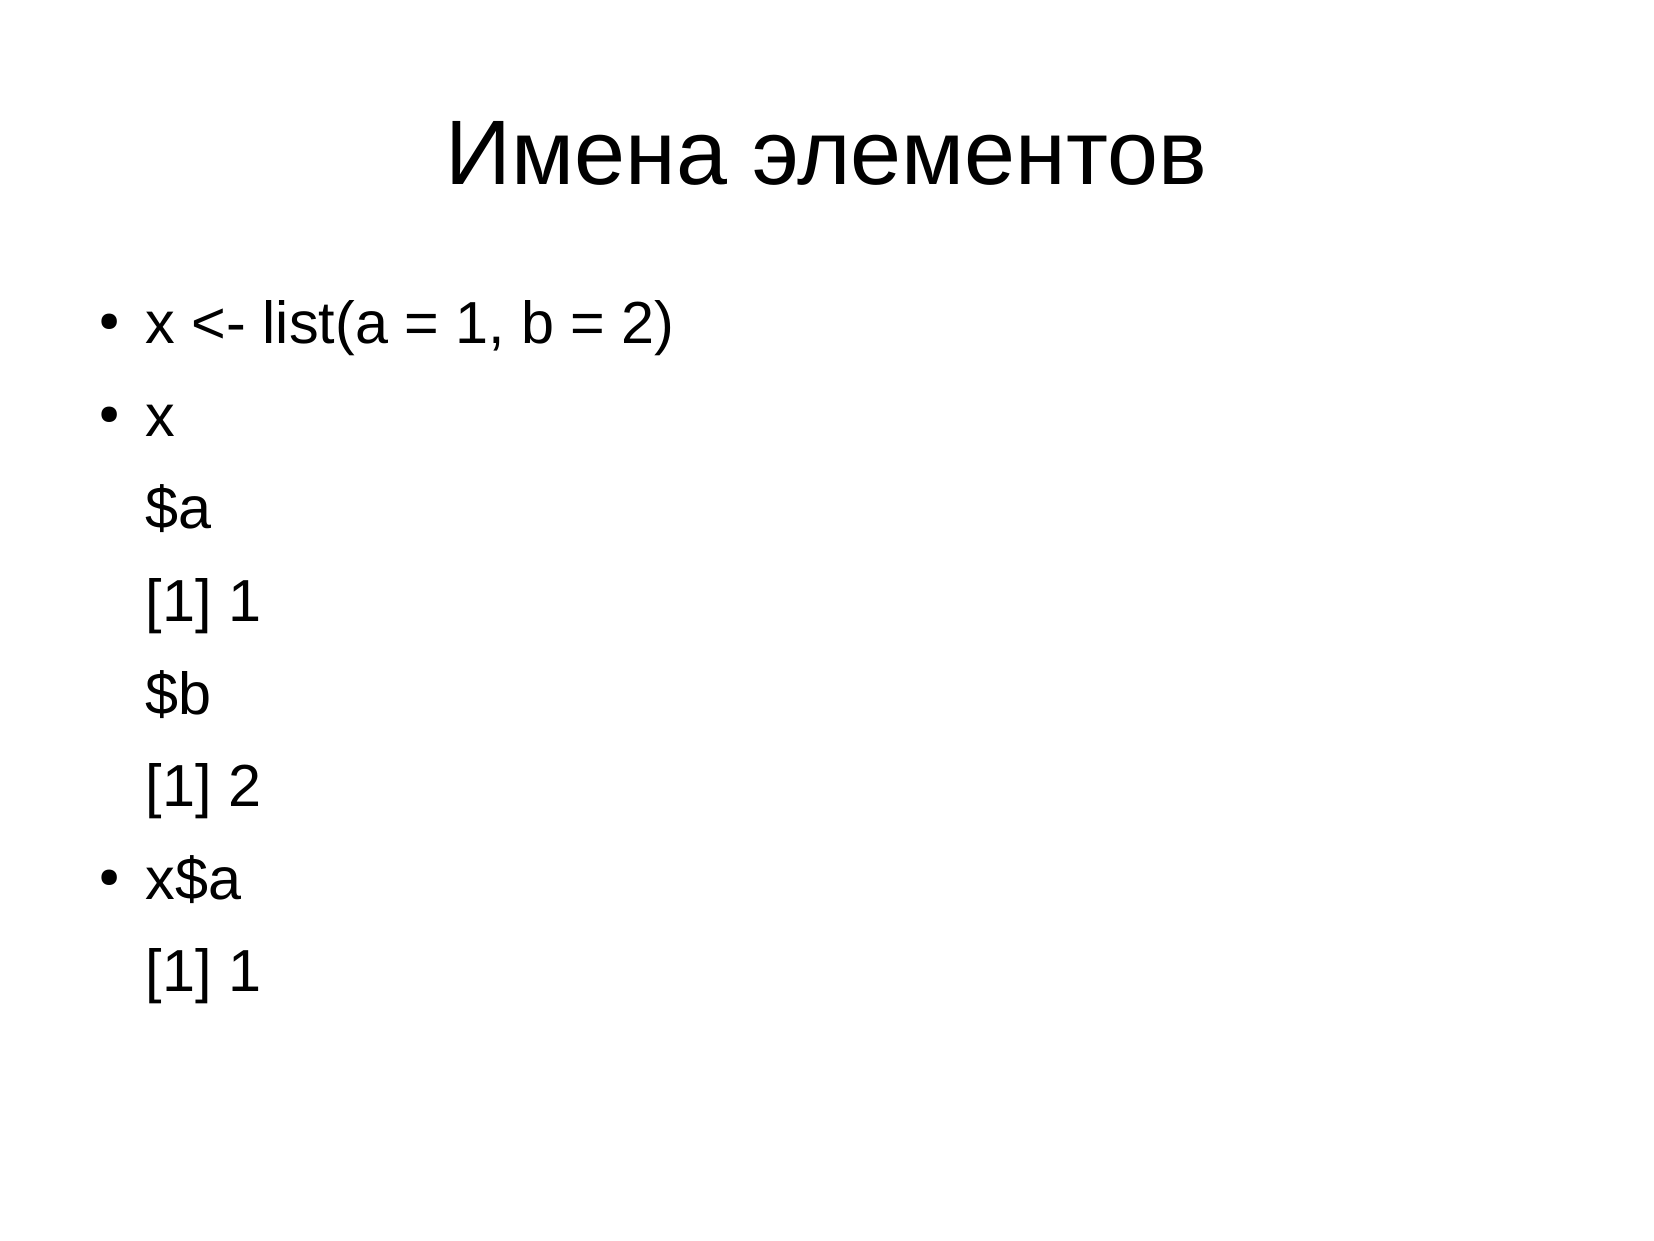

# Имена элементов
x <- list(a = 1, b = 2)
x
$a
[1] 1
$b
[1] 2
x$a
[1] 1